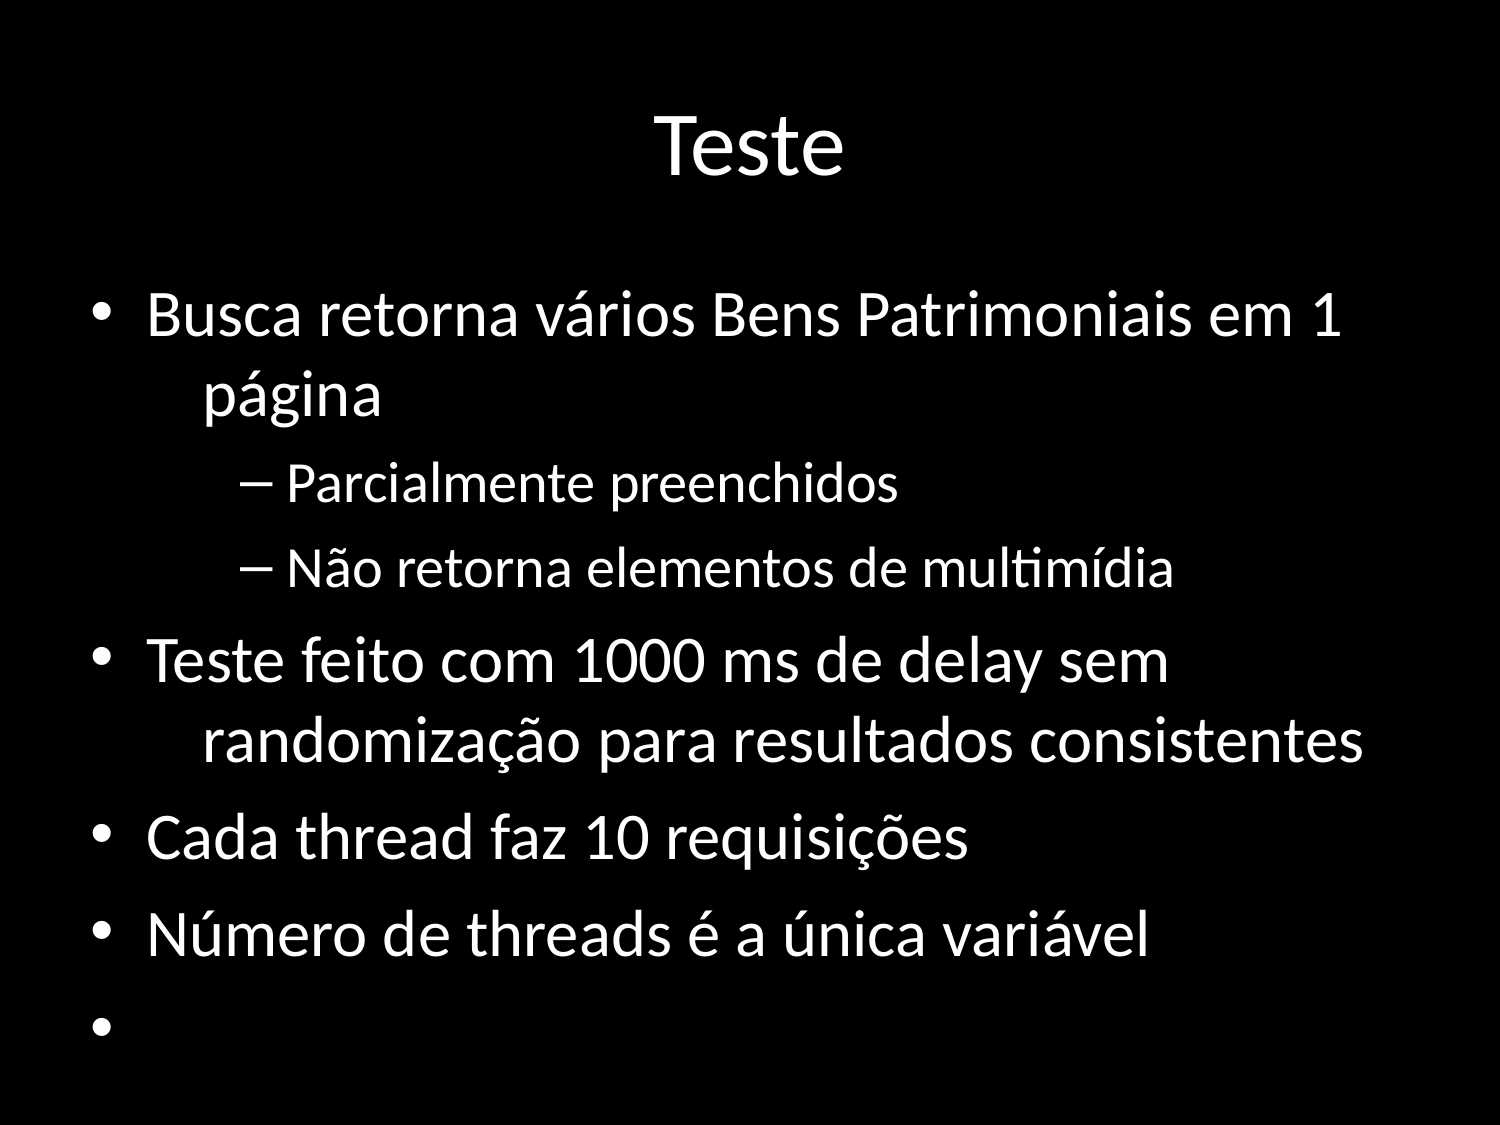

# Teste
Busca retorna vários Bens Patrimoniais em 1 página
Parcialmente preenchidos
Não retorna elementos de multimídia
Teste feito com 1000 ms de delay sem randomização para resultados consistentes
Cada thread faz 10 requisições
Número de threads é a única variável